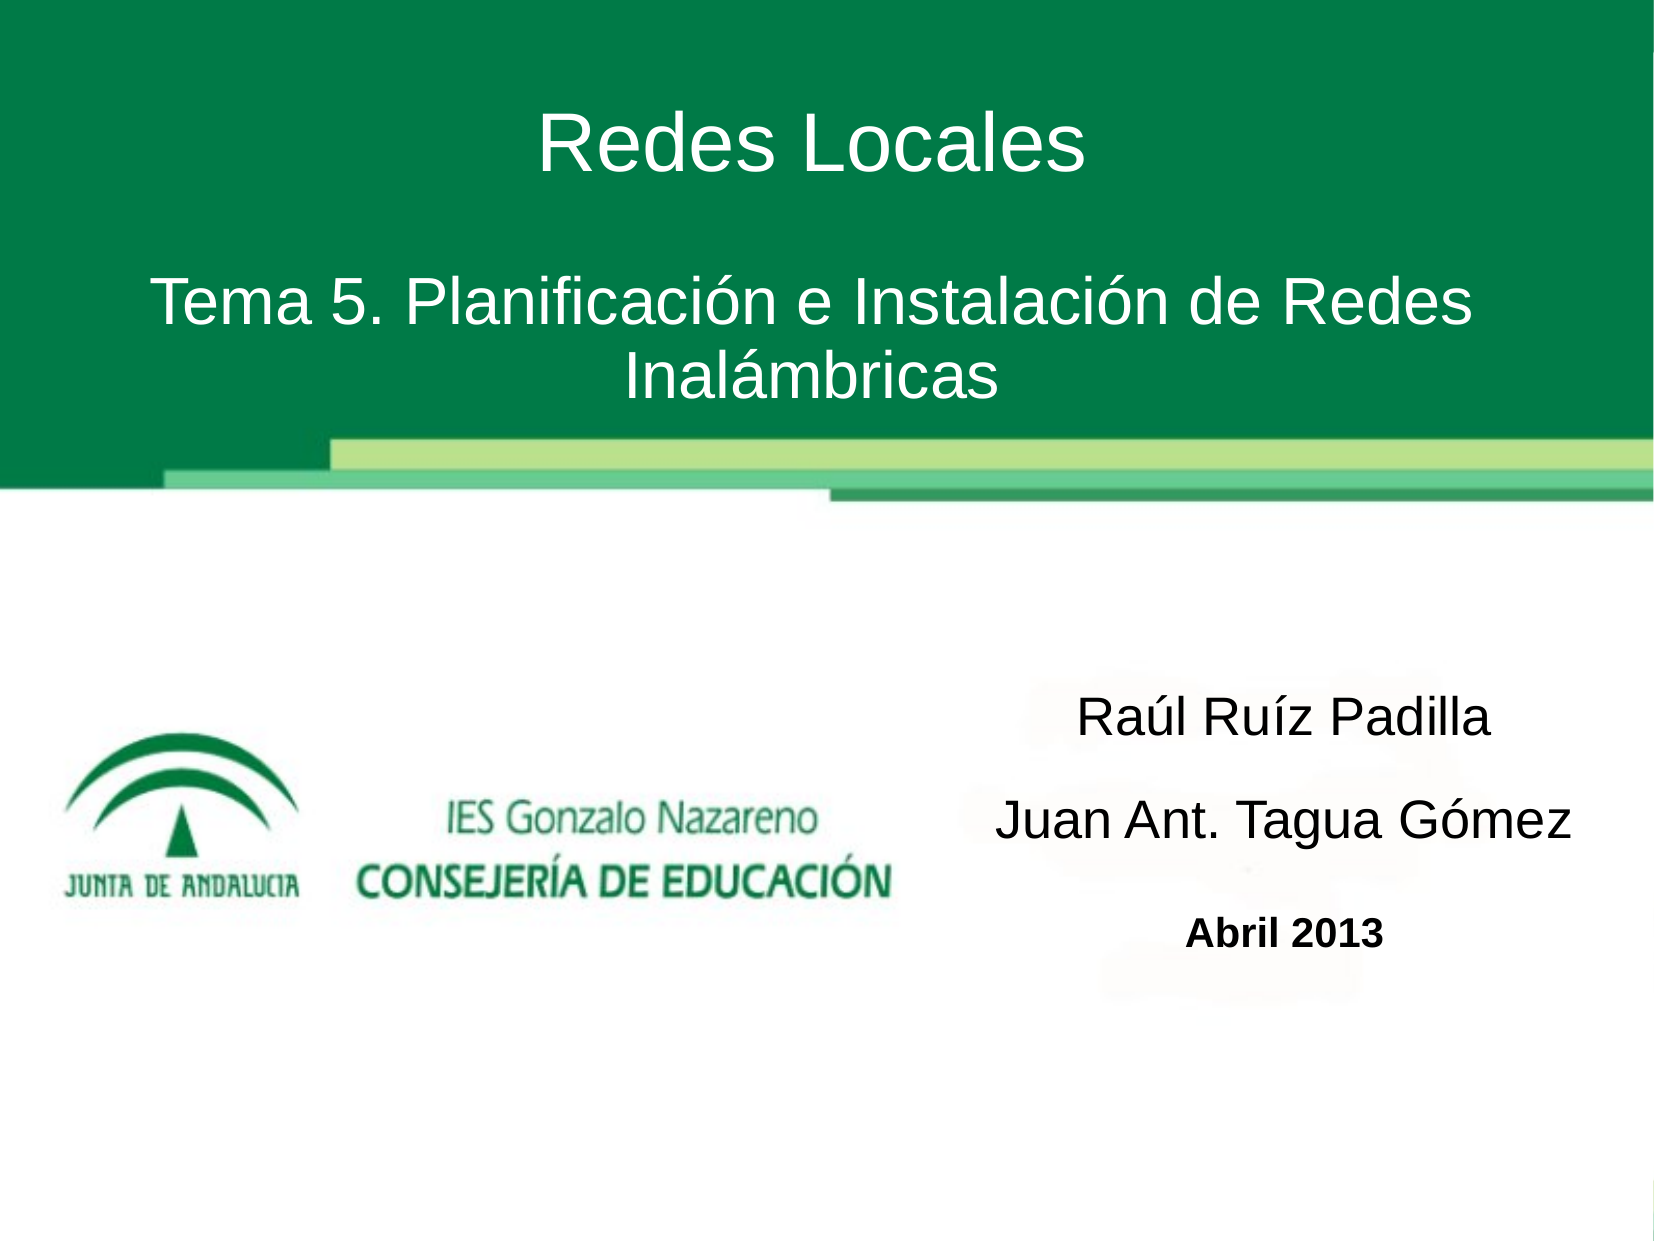

Redes Locales
Tema 5. Planificación e Instalación de Redes Inalámbricas
Raúl Ruíz Padilla
Juan Ant. Tagua Gómez
Abril 2013